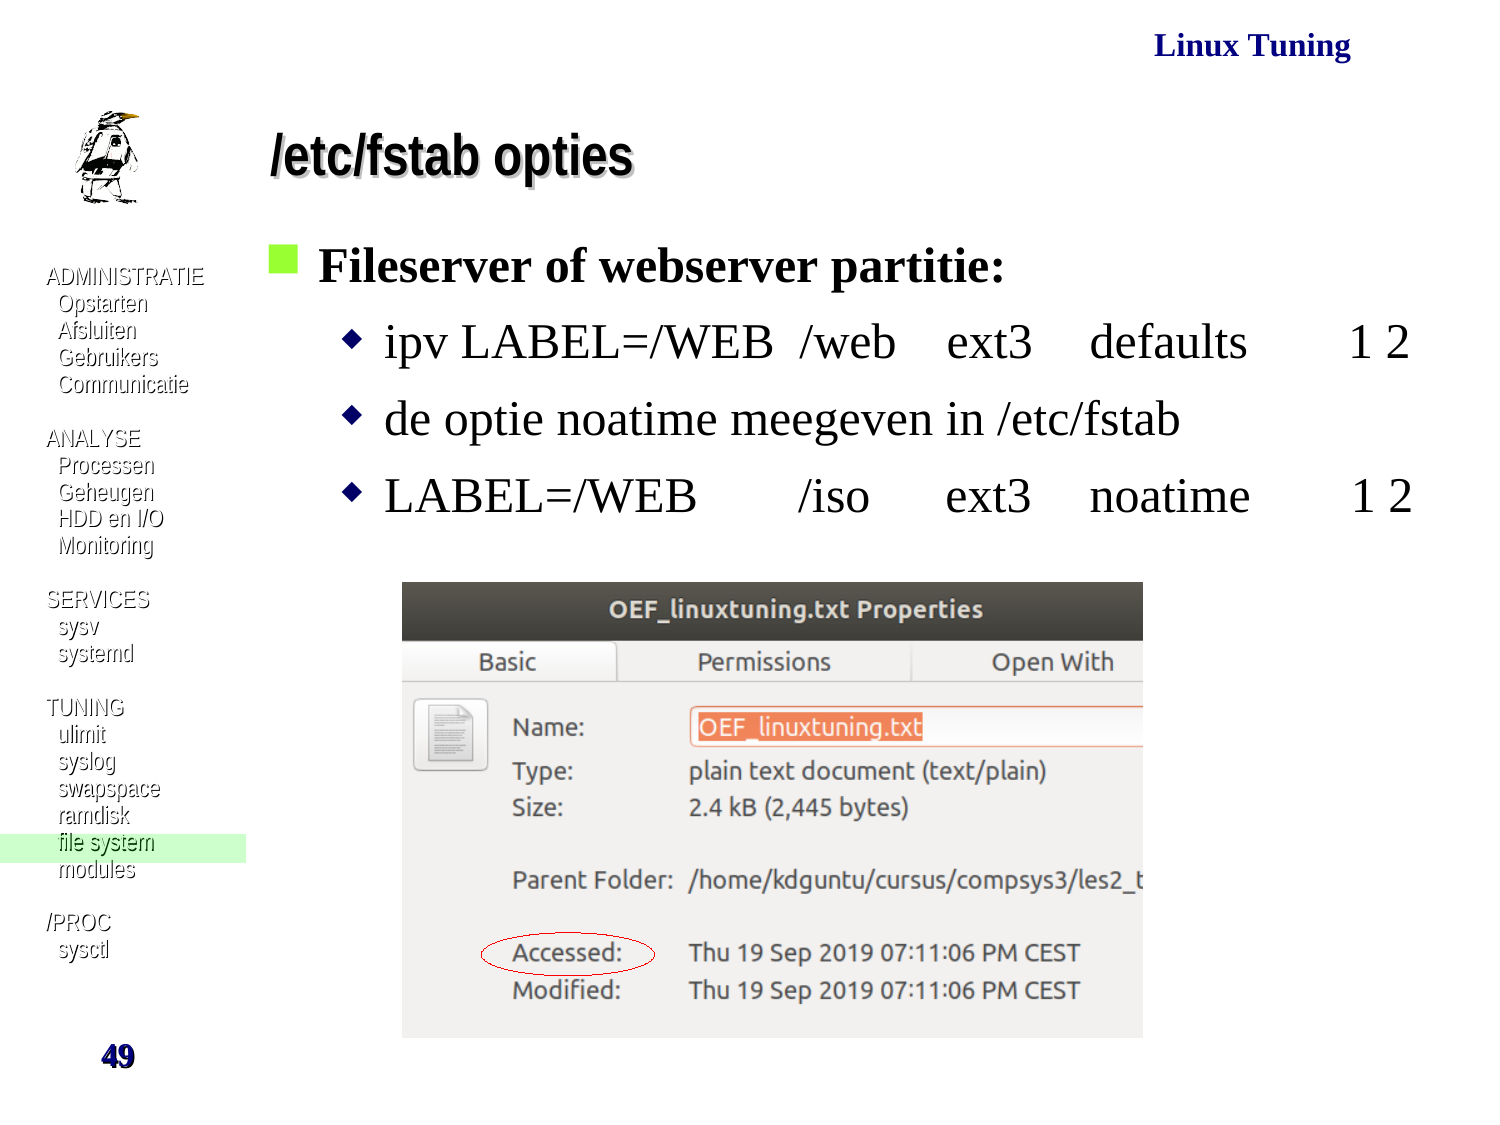

# /etc/fstab opties
Fileserver of webserver partitie:
ipv LABEL=/WEB /web ext3 	defaults 1 2
de optie noatime meegeven in /etc/fstab
LABEL=/WEB /iso ext3 	noatime 1 2